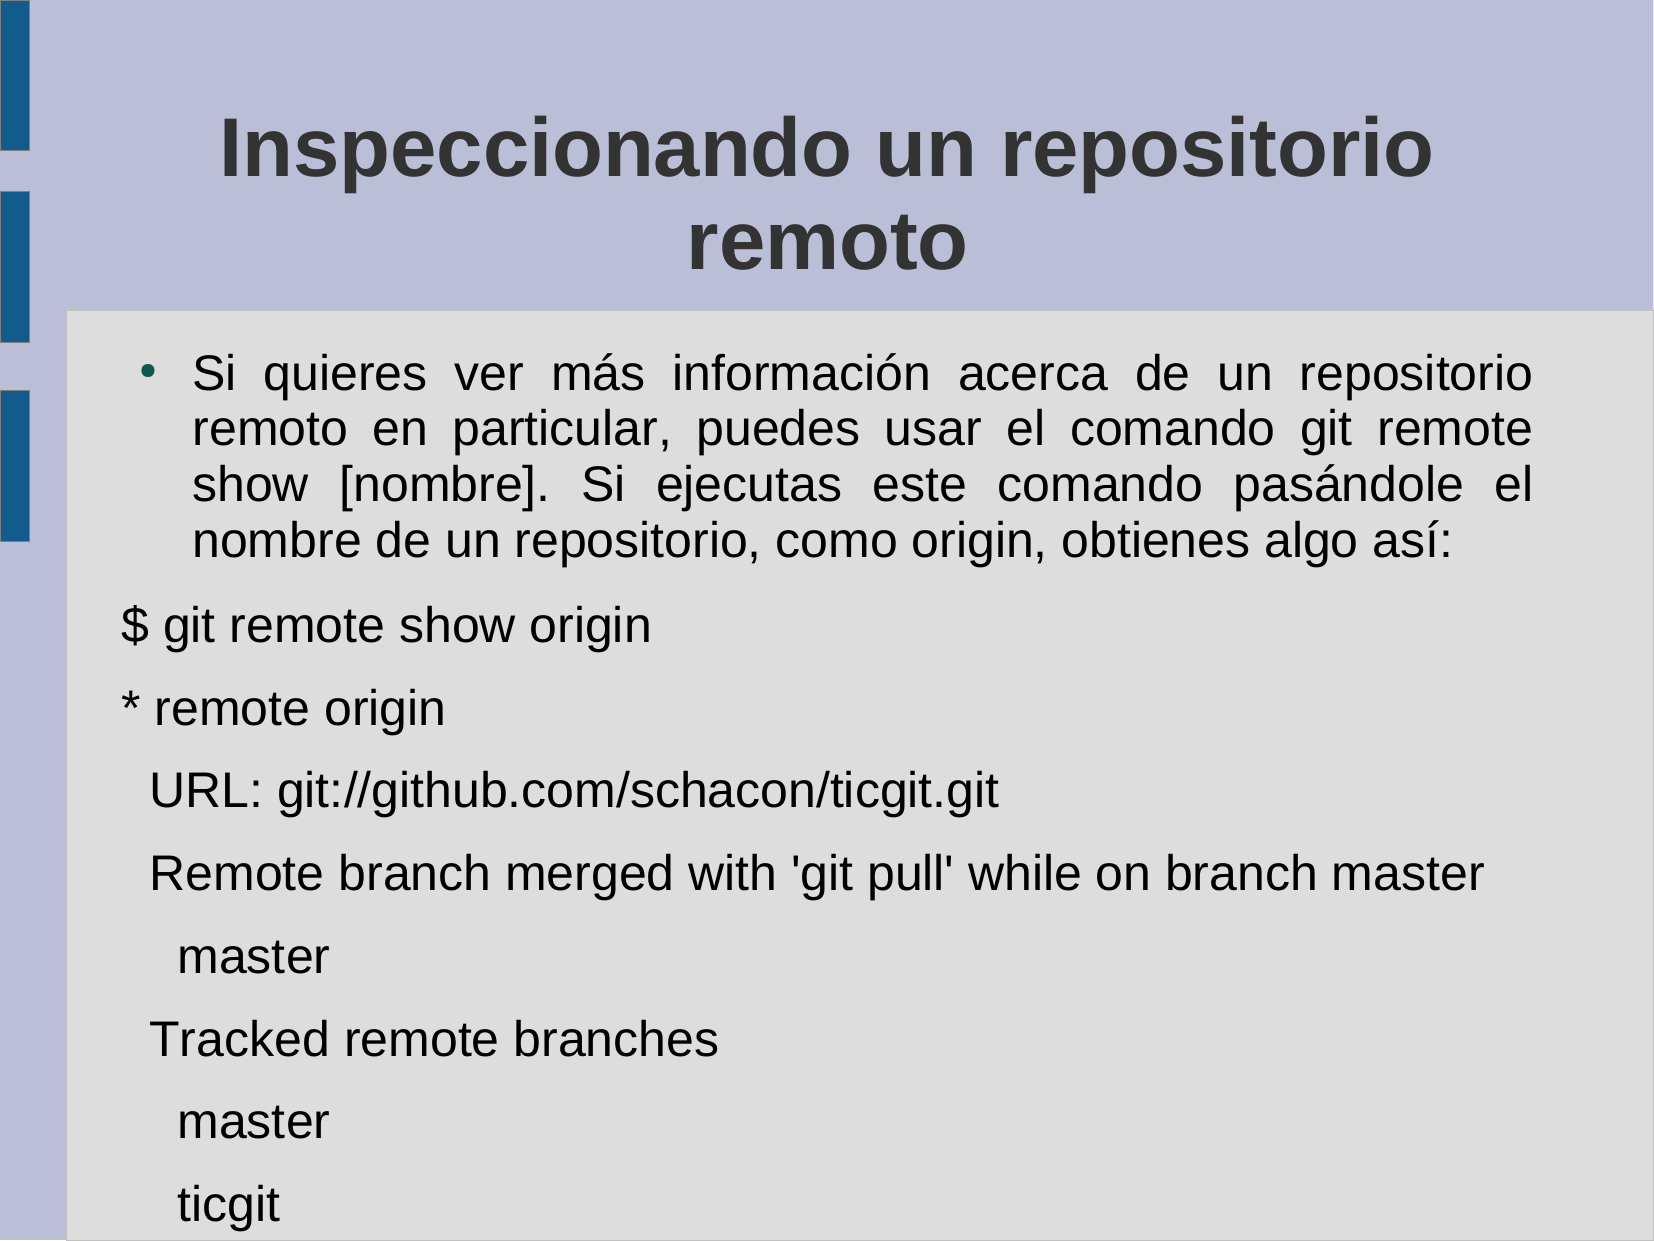

# Inspeccionando un repositorio remoto
Si quieres ver más información acerca de un repositorio remoto en particular, puedes usar el comando git remote show [nombre]. Si ejecutas este comando pasándole el nombre de un repositorio, como origin, obtienes algo así:
$ git remote show origin
* remote origin
 URL: git://github.com/schacon/ticgit.git
 Remote branch merged with 'git pull' while on branch master
 master
 Tracked remote branches
 master
 ticgit